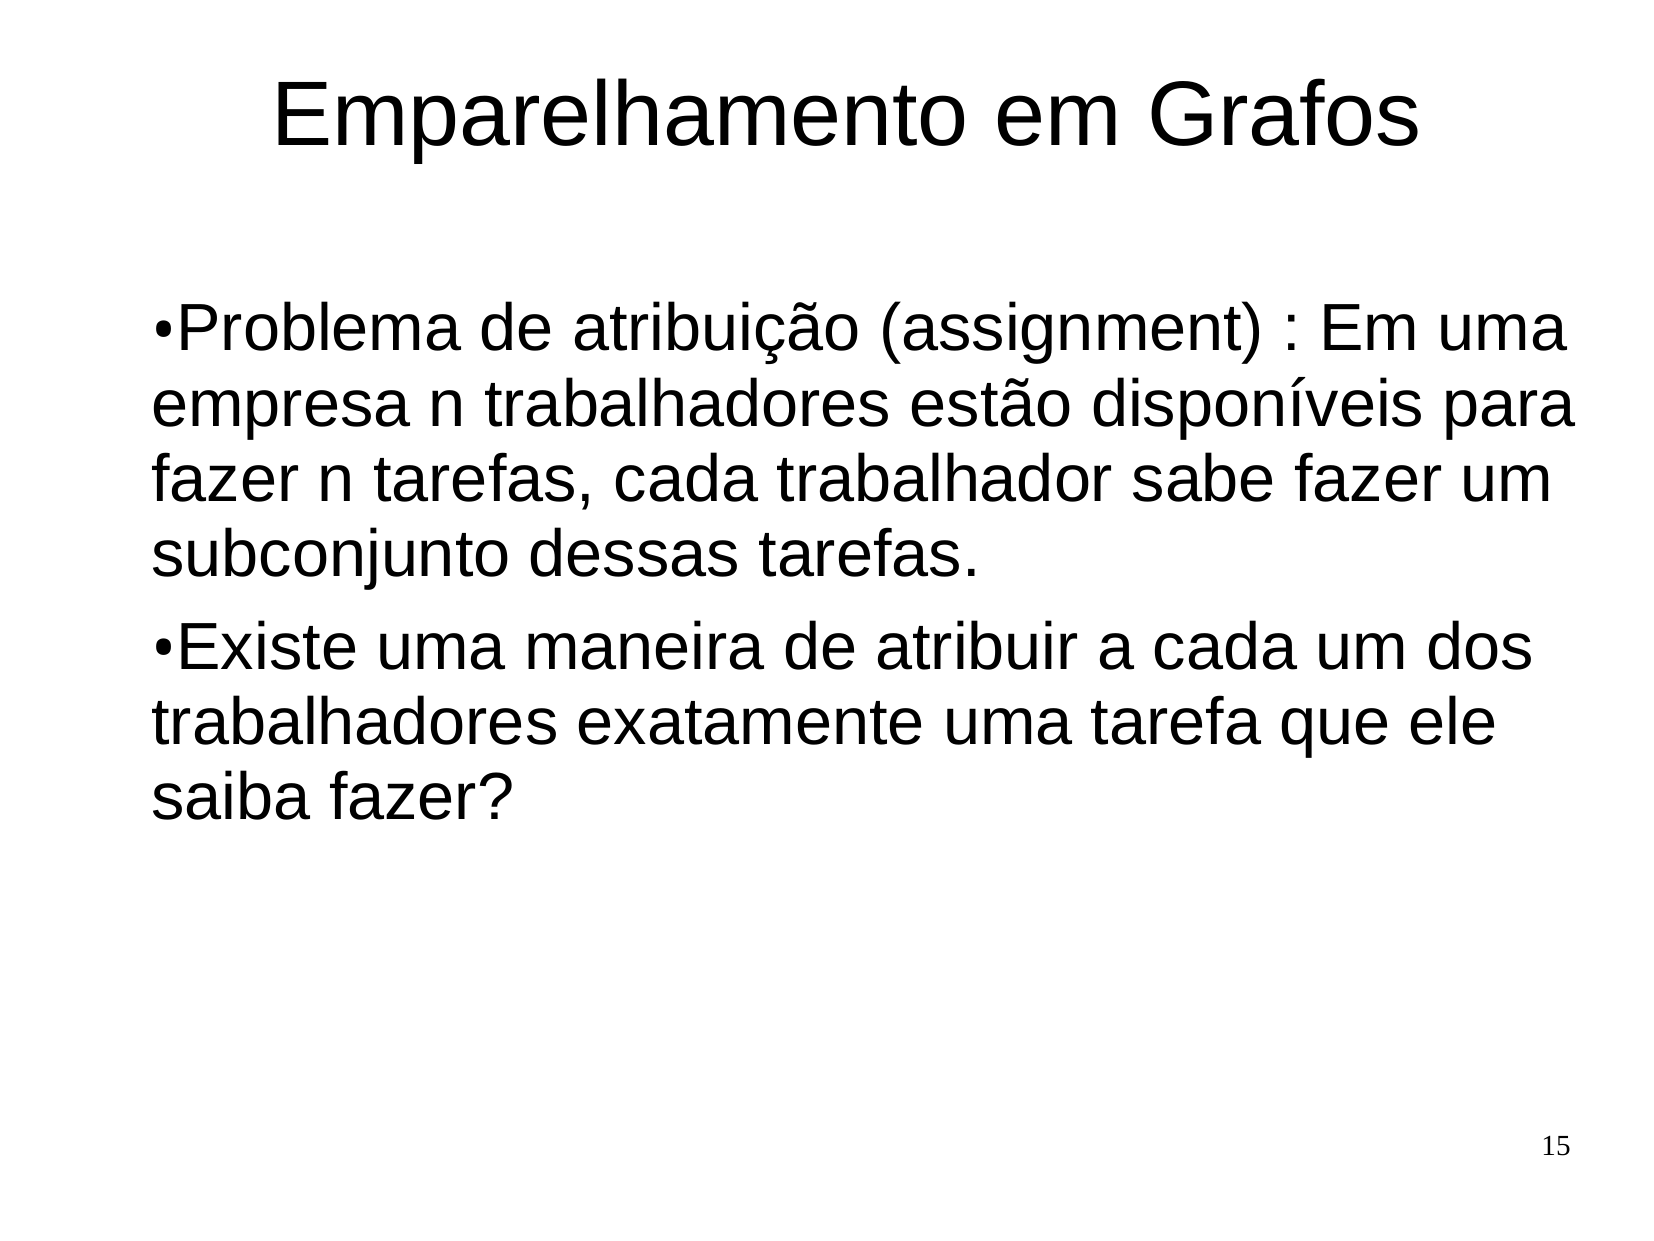

# Emparelhamento em Grafos
Problema de atribuição (assignment) : Em uma empresa n trabalhadores estão disponíveis para fazer n tarefas, cada trabalhador sabe fazer um subconjunto dessas tarefas.
Existe uma maneira de atribuir a cada um dos trabalhadores exatamente uma tarefa que ele saiba fazer?
15